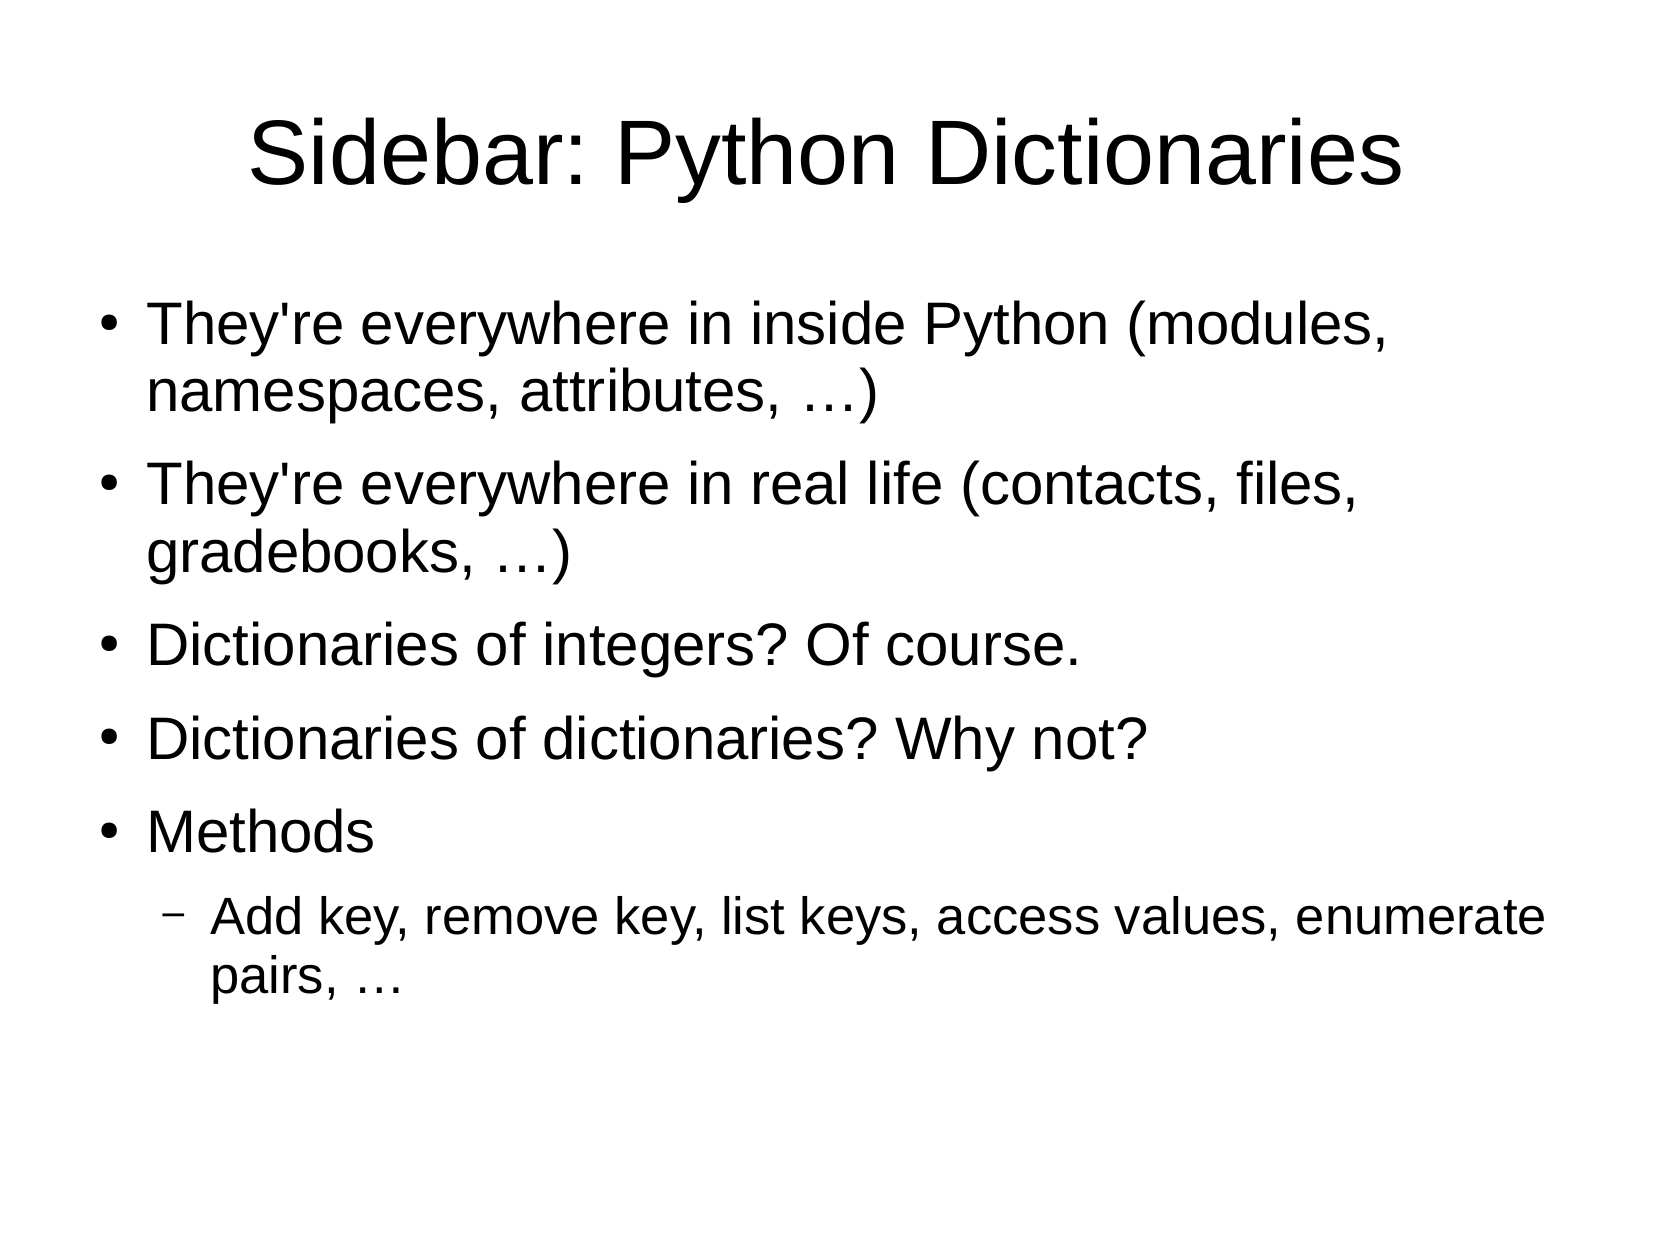

# Sidebar: Python Dictionaries
They're everywhere in inside Python (modules, namespaces, attributes, …)
They're everywhere in real life (contacts, files, gradebooks, …)
Dictionaries of integers? Of course.
Dictionaries of dictionaries? Why not?
Methods
Add key, remove key, list keys, access values, enumerate pairs, …